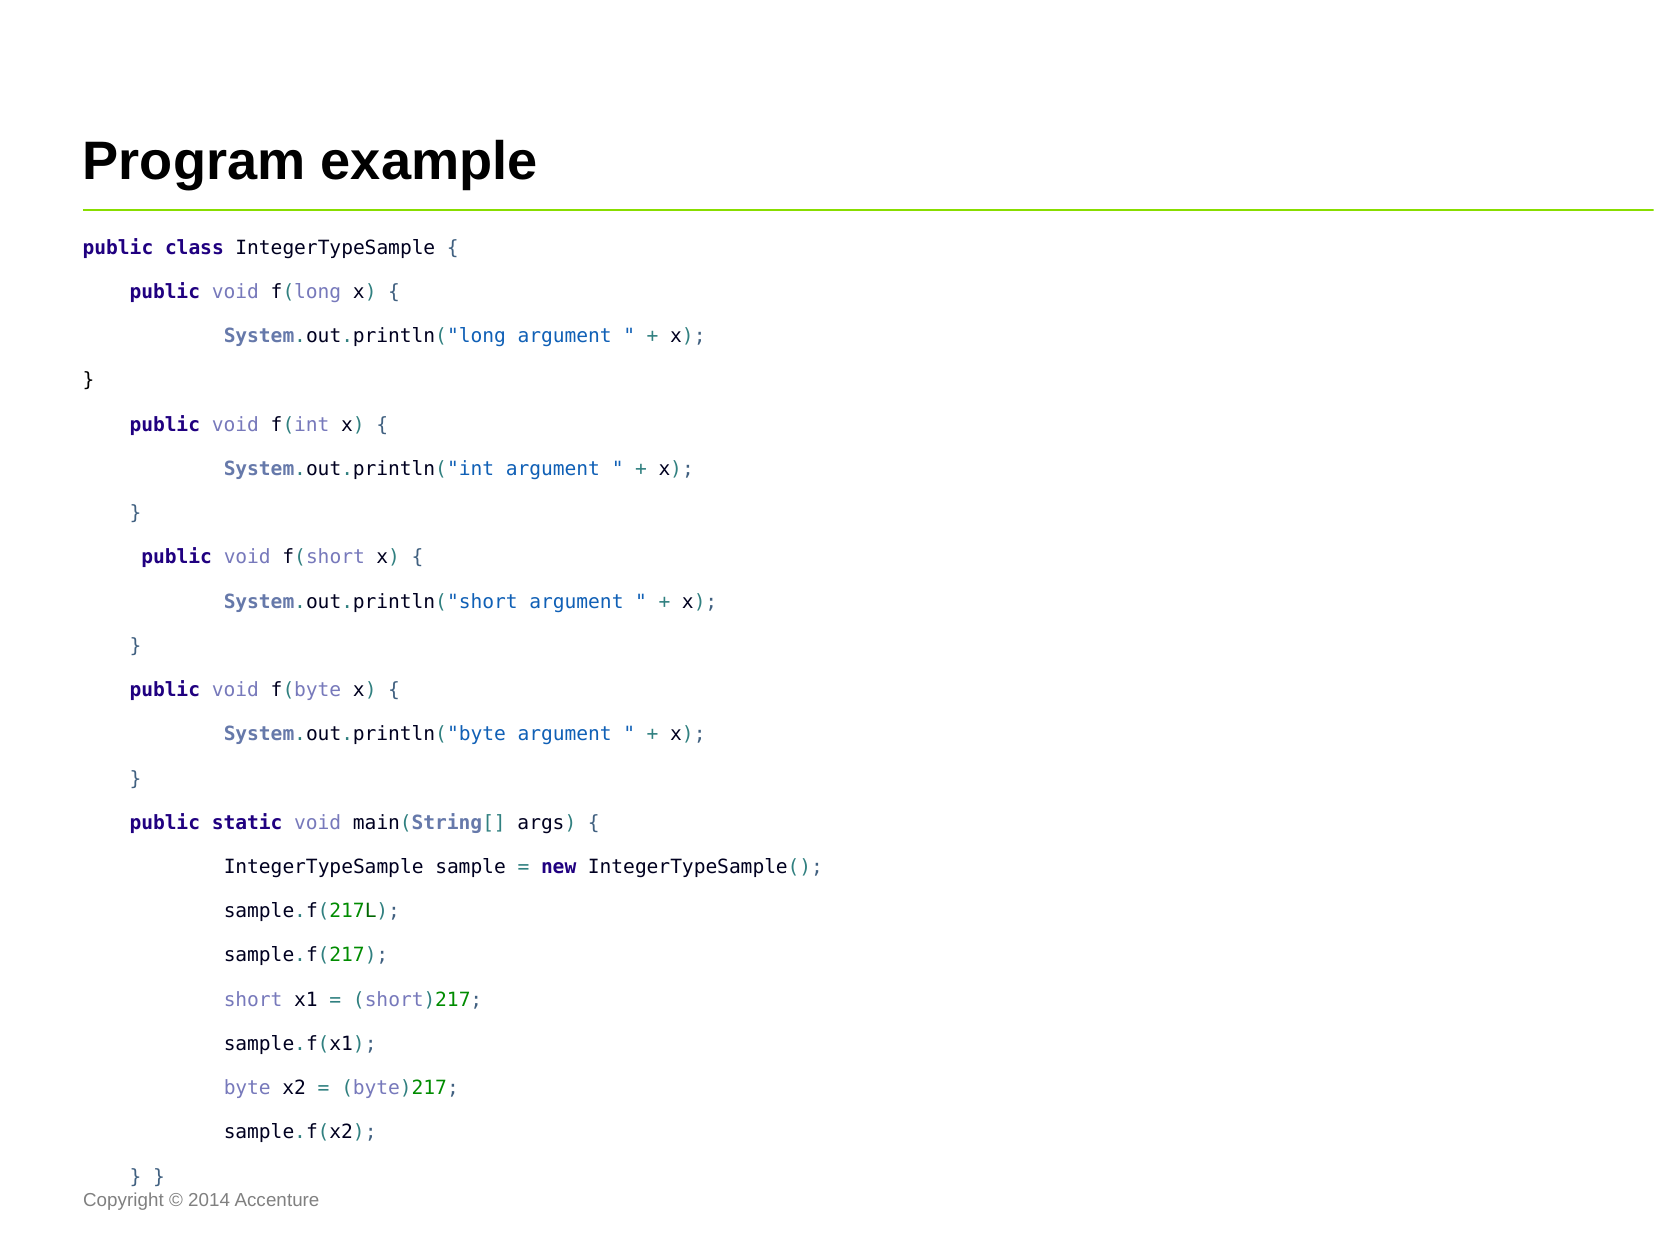

# Program example
public class IntegerTypeSample {
 public void f(long x) {
 System.out.println("long argument " + x);
}
 public void f(int x) {
 System.out.println("int argument " + x);
 }
 public void f(short x) {
 System.out.println("short argument " + x);
 }
 public void f(byte x) {
 System.out.println("byte argument " + x);
 }
 public static void main(String[] args) {
 IntegerTypeSample sample = new IntegerTypeSample();
 sample.f(217L);
 sample.f(217);
 short x1 = (short)217;
 sample.f(x1);
 byte x2 = (byte)217;
 sample.f(x2);
 } }